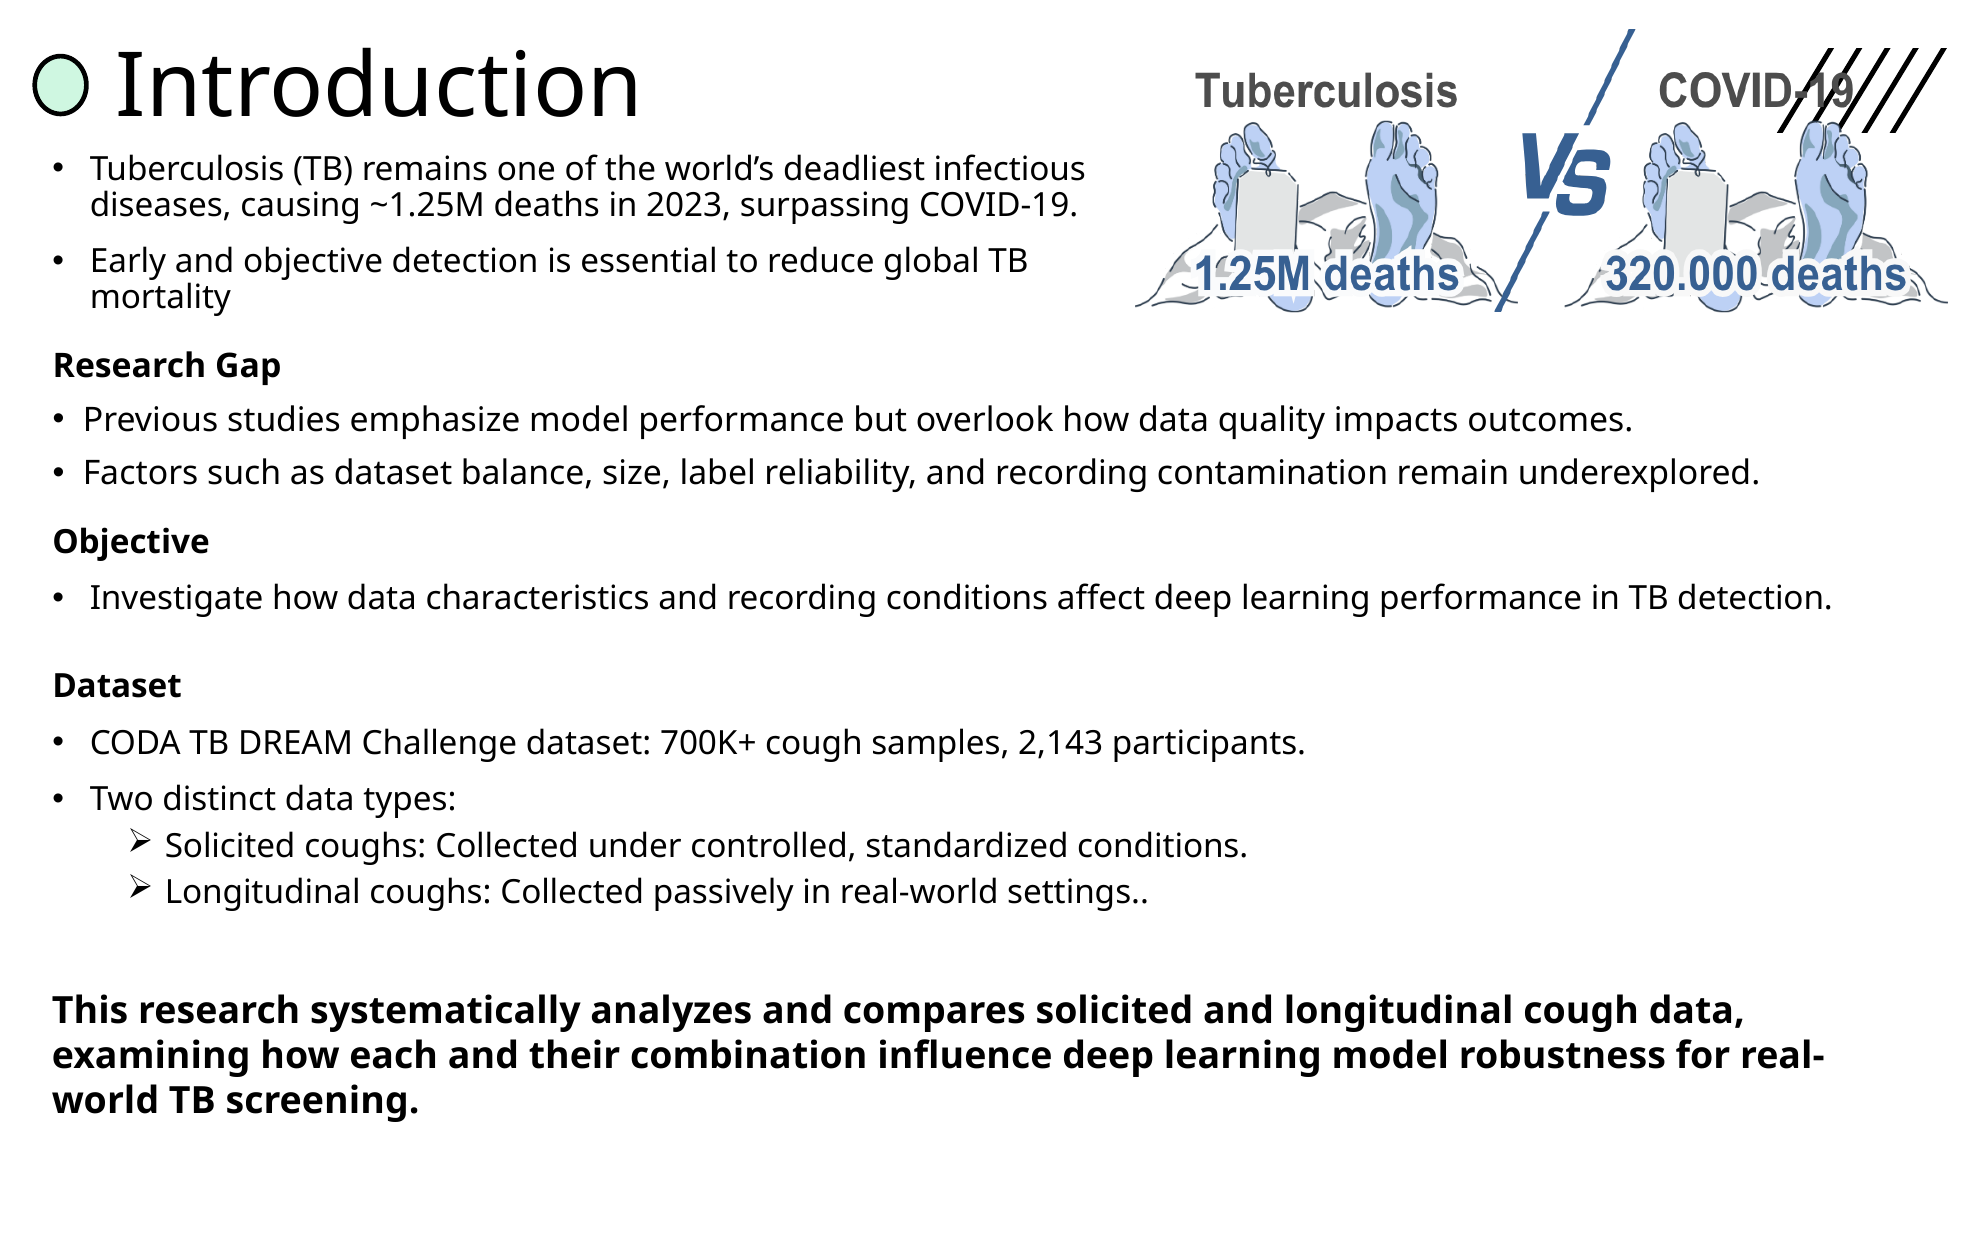

# Introduction
Tuberculosis (TB) remains one of the world’s deadliest infectious diseases, causing ~1.25M deaths in 2023, surpassing COVID-19.
Early and objective detection is essential to reduce global TB mortality
Research Gap
Previous studies emphasize model performance but overlook how data quality impacts outcomes.
Factors such as dataset balance, size, label reliability, and recording contamination remain underexplored.
Objective
Investigate how data characteristics and recording conditions affect deep learning performance in TB detection.
Dataset
CODA TB DREAM Challenge dataset: 700K+ cough samples, 2,143 participants.
Two distinct data types:
Solicited coughs: Collected under controlled, standardized conditions.
Longitudinal coughs: Collected passively in real-world settings..
This research systematically analyzes and compares solicited and longitudinal cough data, examining how each and their combination influence deep learning model robustness for real-world TB screening.